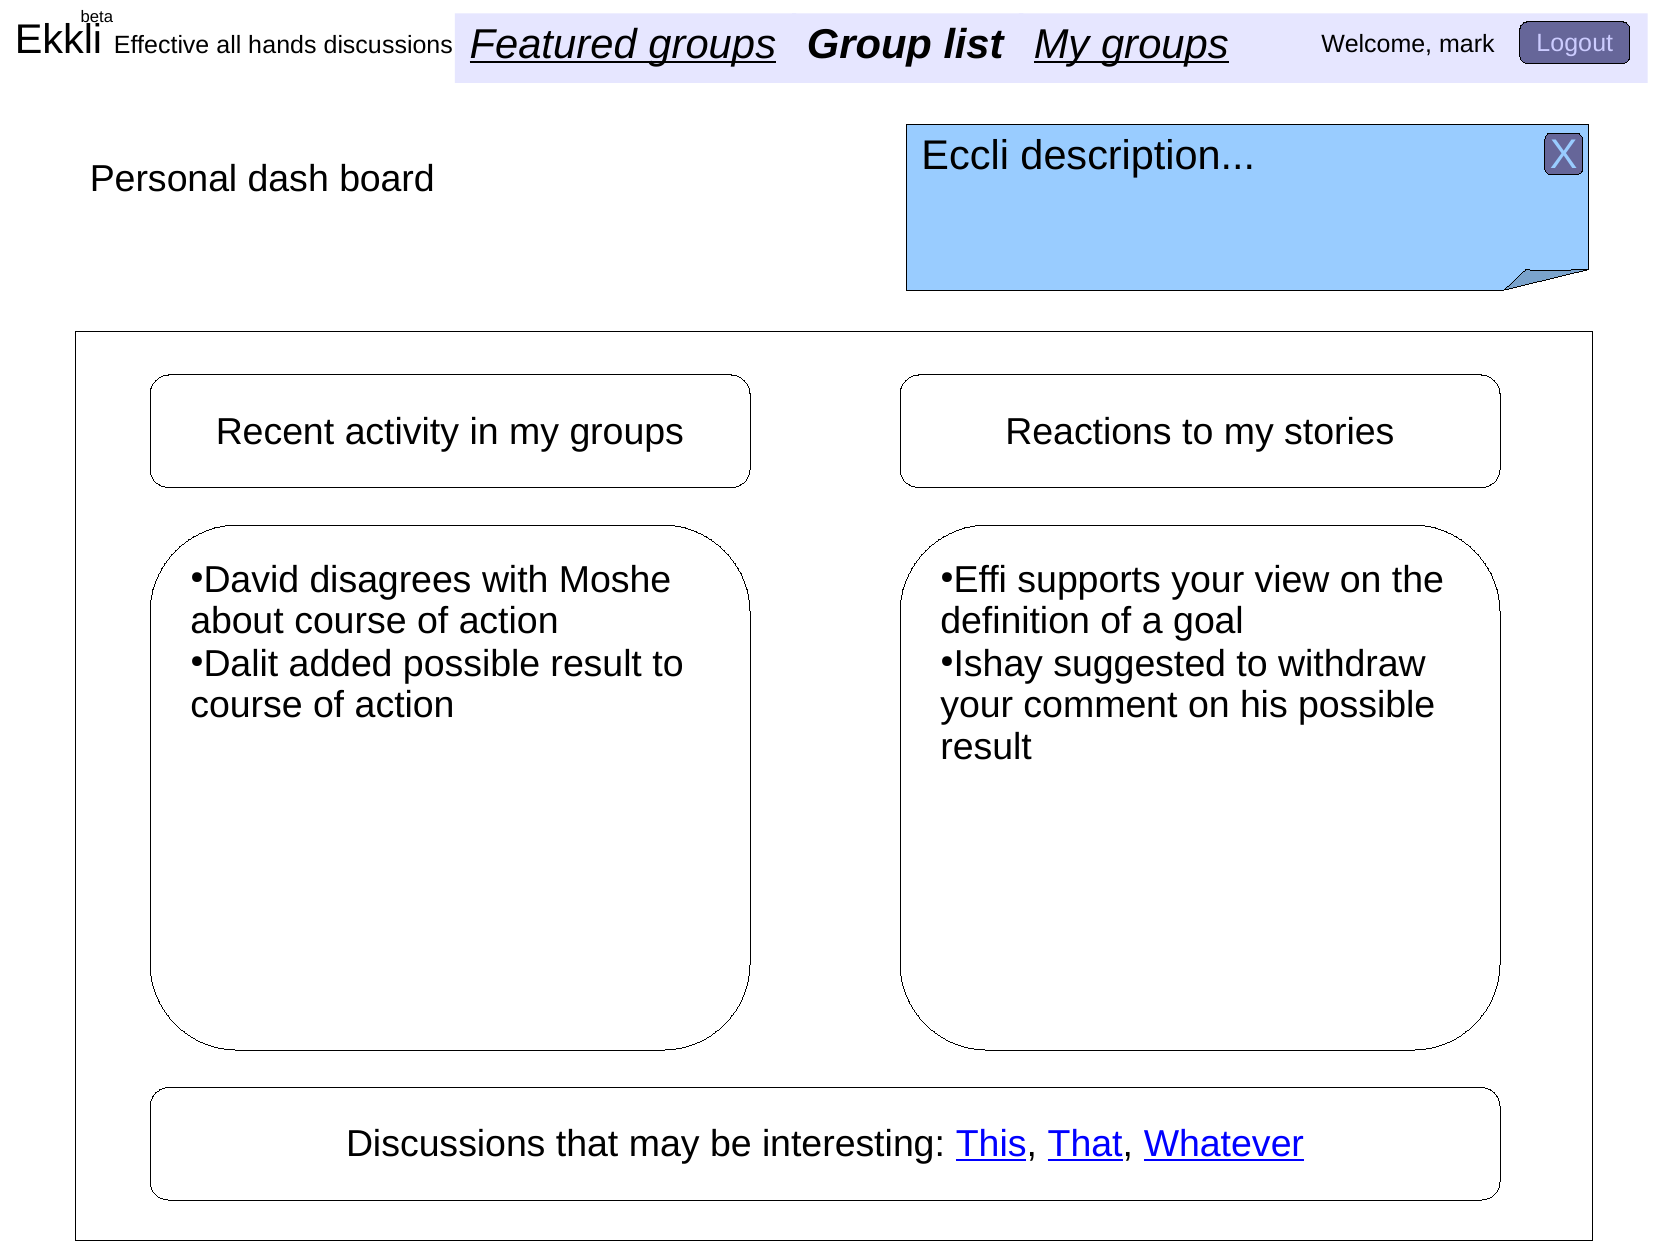

beta
Ekkli Effective all hands discussions
Featured groups
Group list
My groups
Logout
Welcome, mark
Eccli description...
X
Personal dash board
Recent activity in my groups
Reactions to my stories
David disagrees with Moshe about course of action
Dalit added possible result to course of action
Effi supports your view on the definition of a goal
Ishay suggested to withdraw your comment on his possible result
Discussions that may be interesting: This, That, Whatever